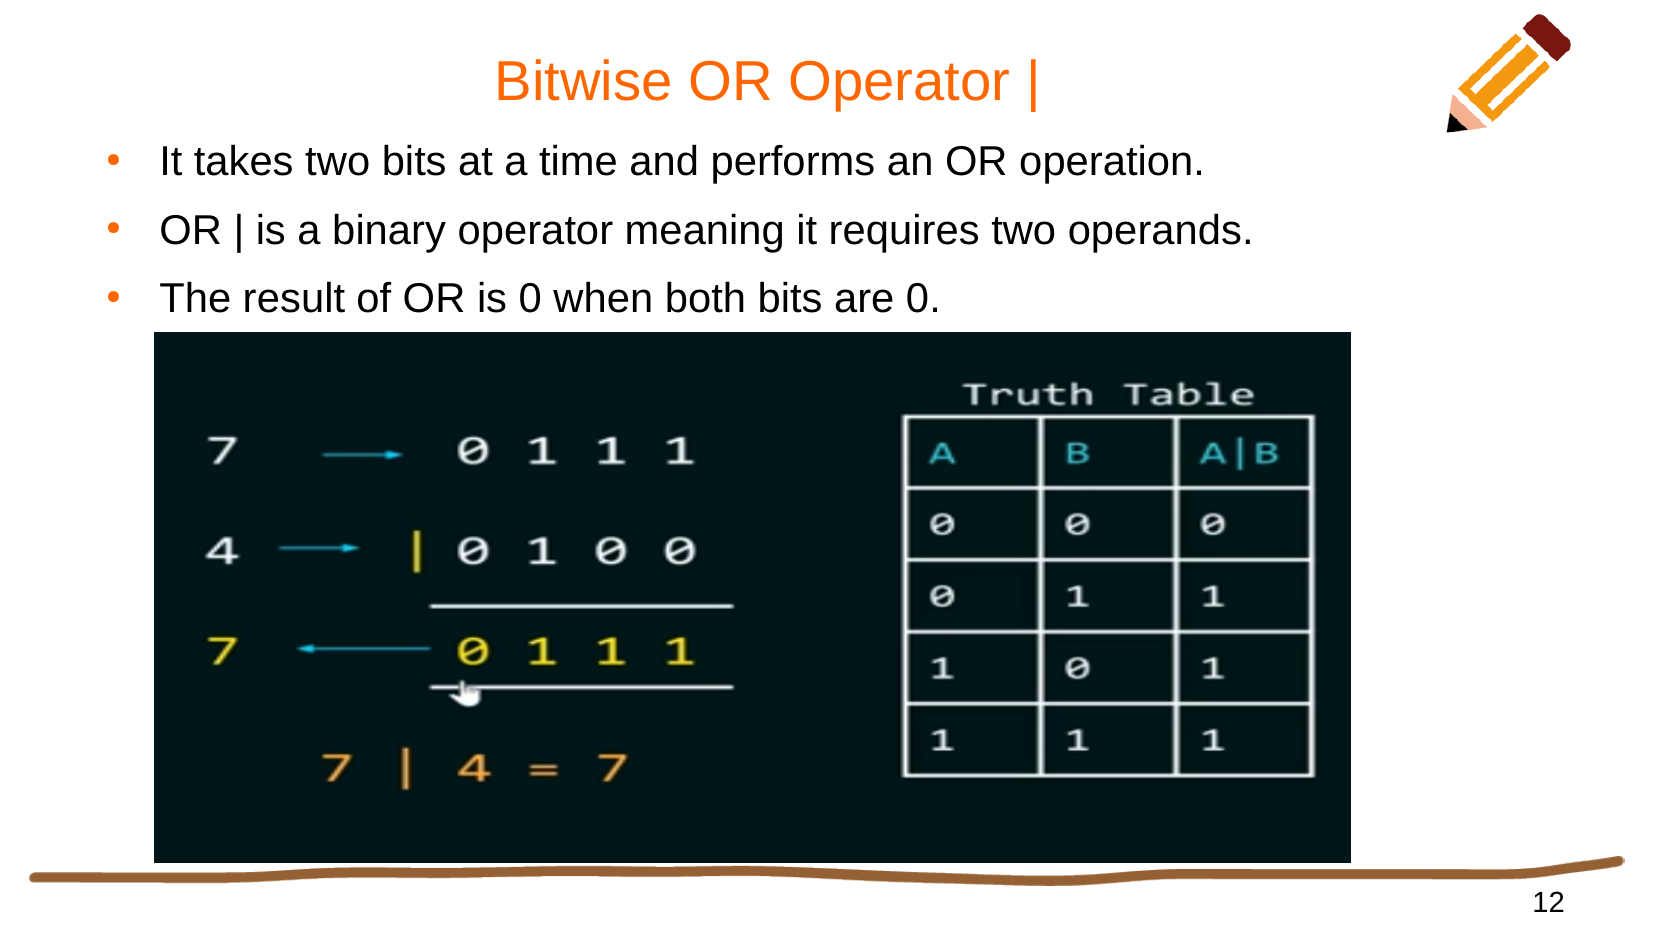

# Bitwise OR Operator |
It takes two bits at a time and performs an OR operation.
OR | is a binary operator meaning it requires two operands.
The result of OR is 0 when both bits are 0.
12